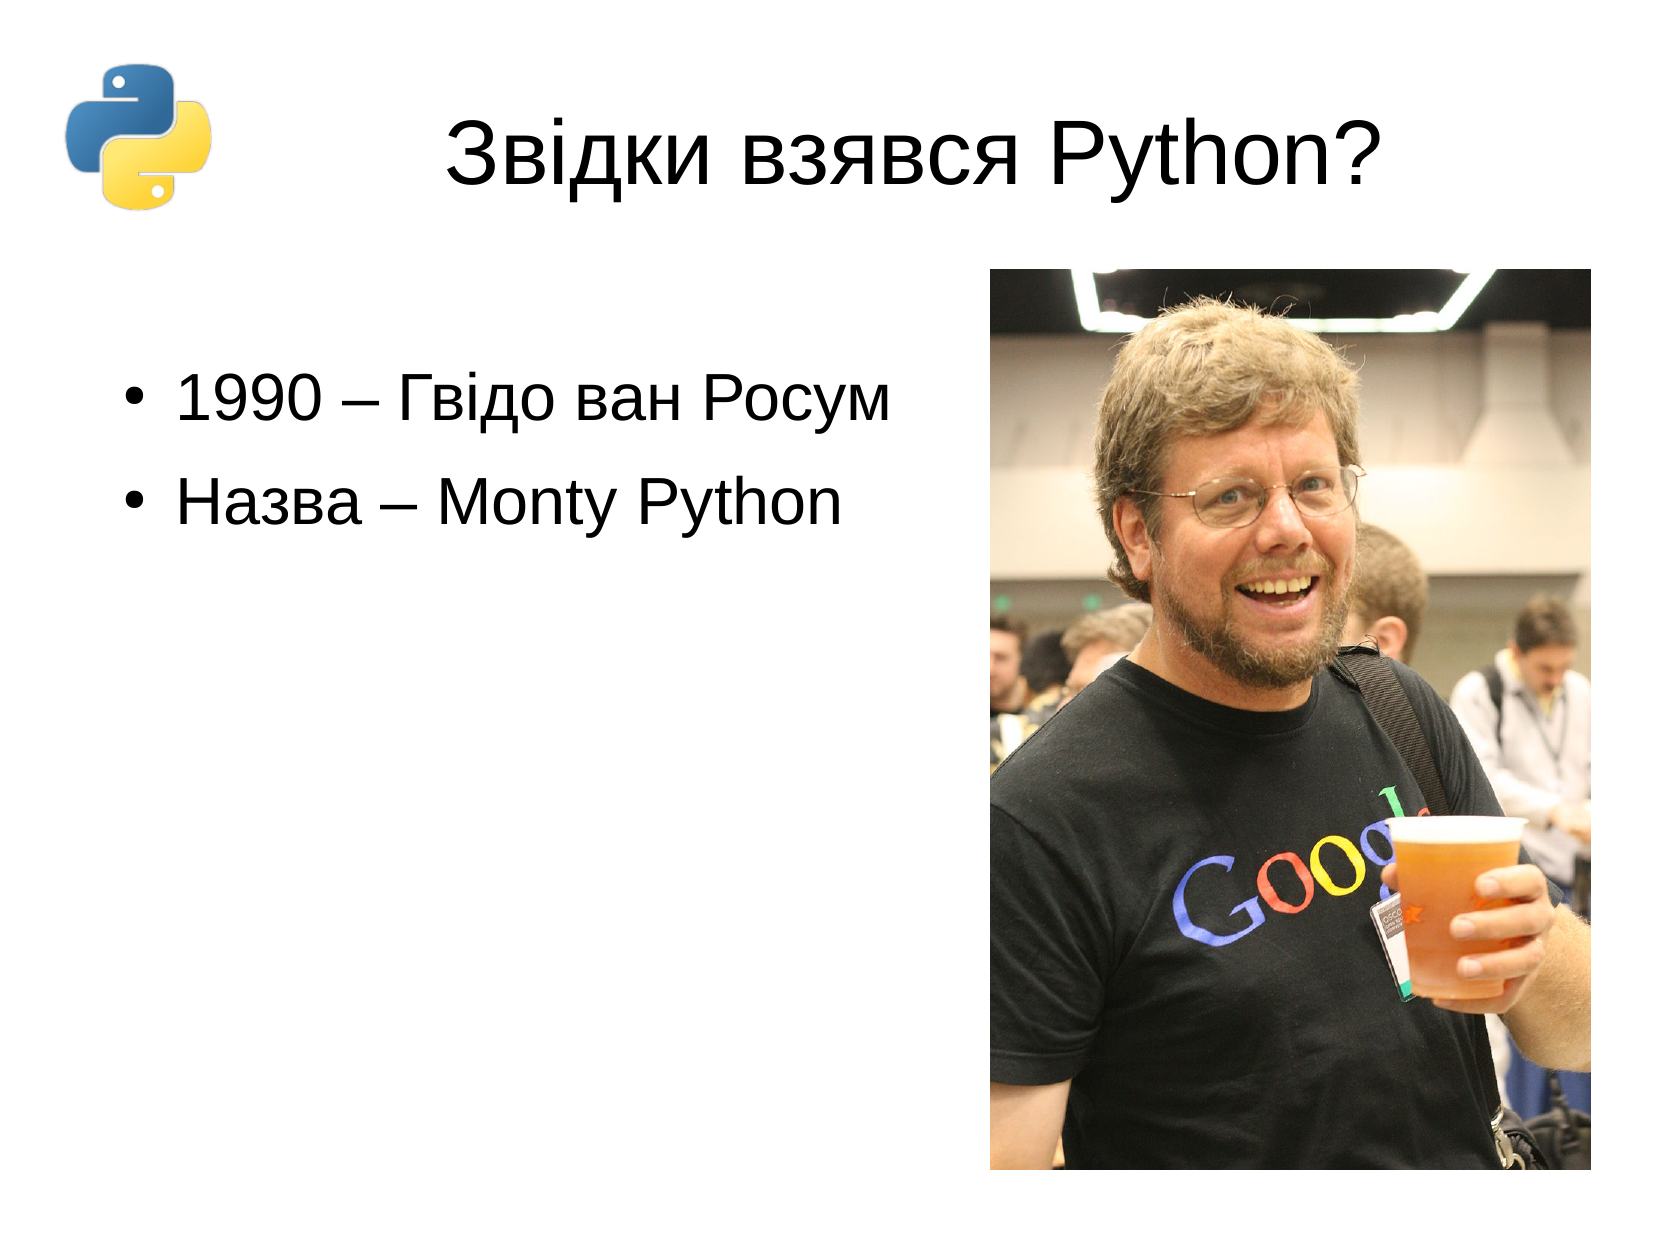

# Звідки взявся Python?
1990 – Гвідо ван Росум
Назва – Monty Python